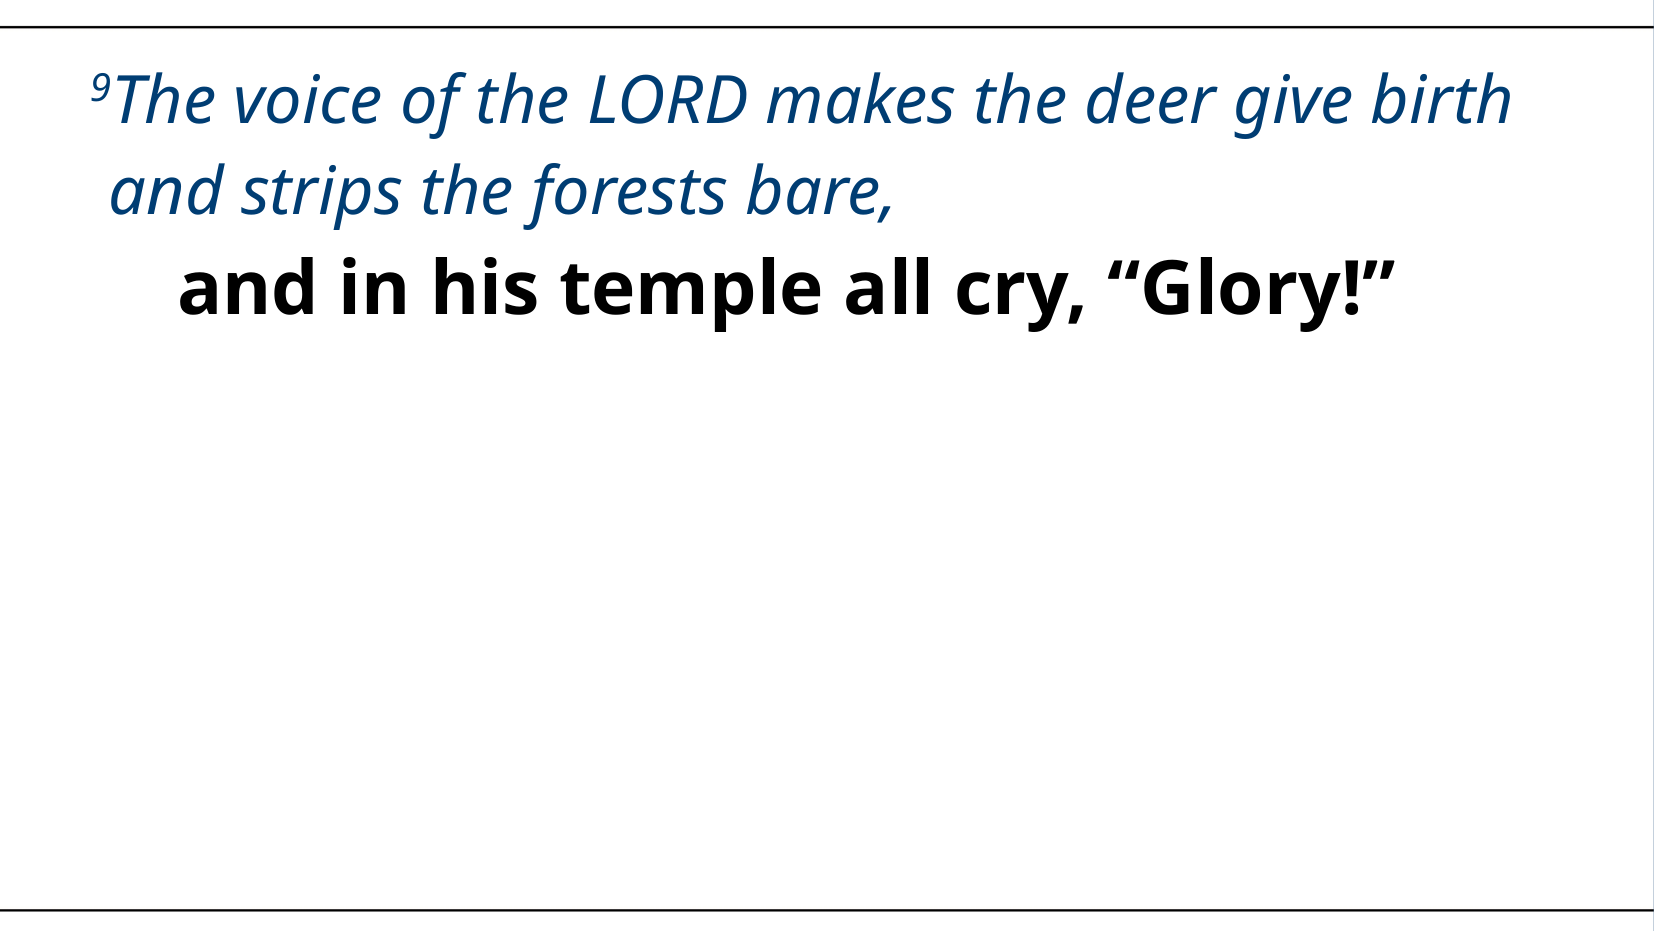

9The voice of the LORD makes the deer give birth
and strips the forests bare,
 and in his temple all cry, “Glory!”